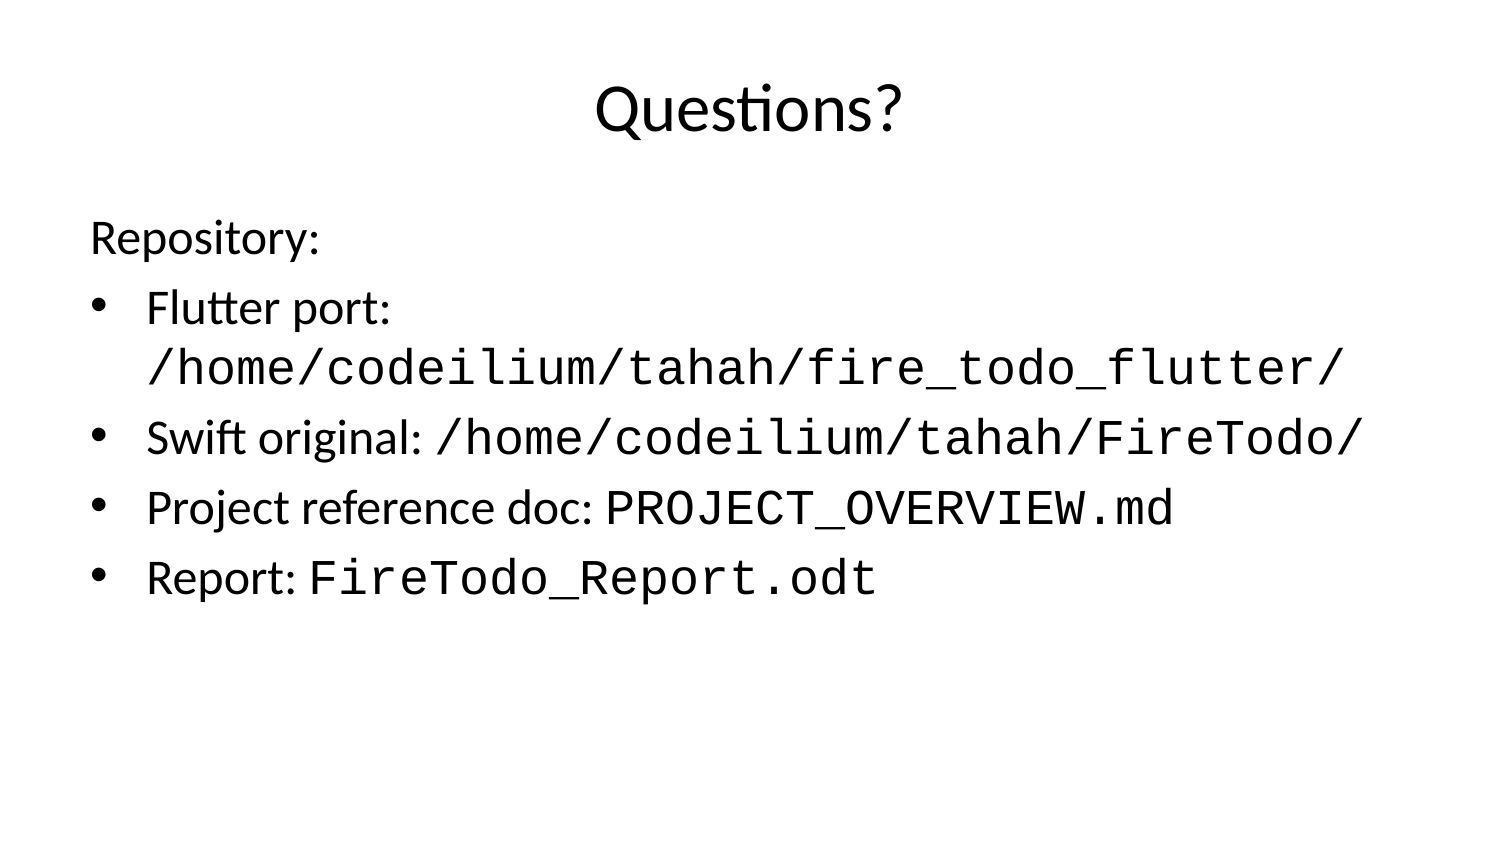

# Questions?
Repository:
Flutter port: /home/codeilium/tahah/fire_todo_flutter/
Swift original: /home/codeilium/tahah/FireTodo/
Project reference doc: PROJECT_OVERVIEW.md
Report: FireTodo_Report.odt